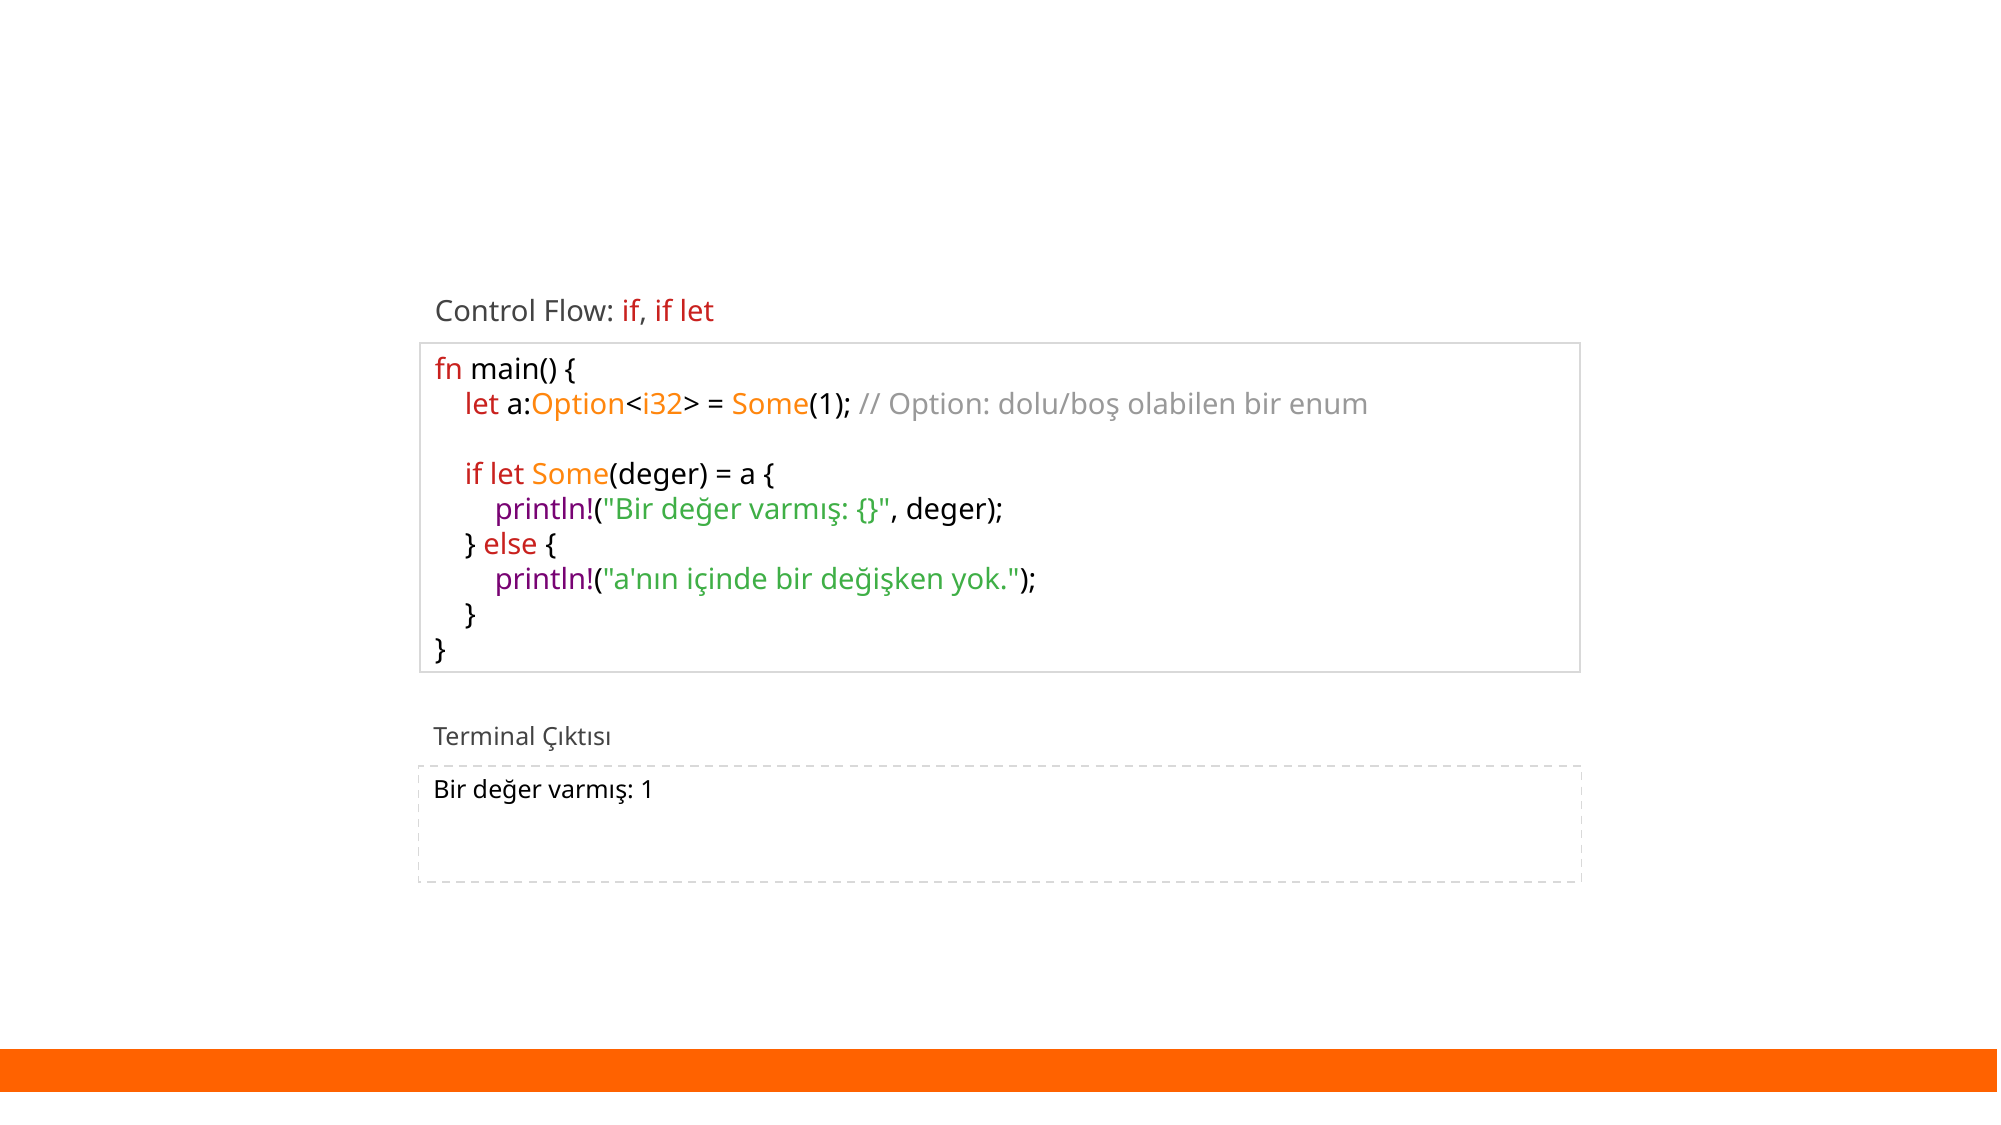

Control Flow: if, if let
fn main() {
 let a:Option<i32> = Some(1); // Option: dolu/boş olabilen bir enum
 if let Some(deger) = a {
 println!("Bir değer varmış: {}", deger);
 } else {
 println!("a'nın içinde bir değişken yok.");
 }
}
Terminal Çıktısı
Bir değer varmış: 1